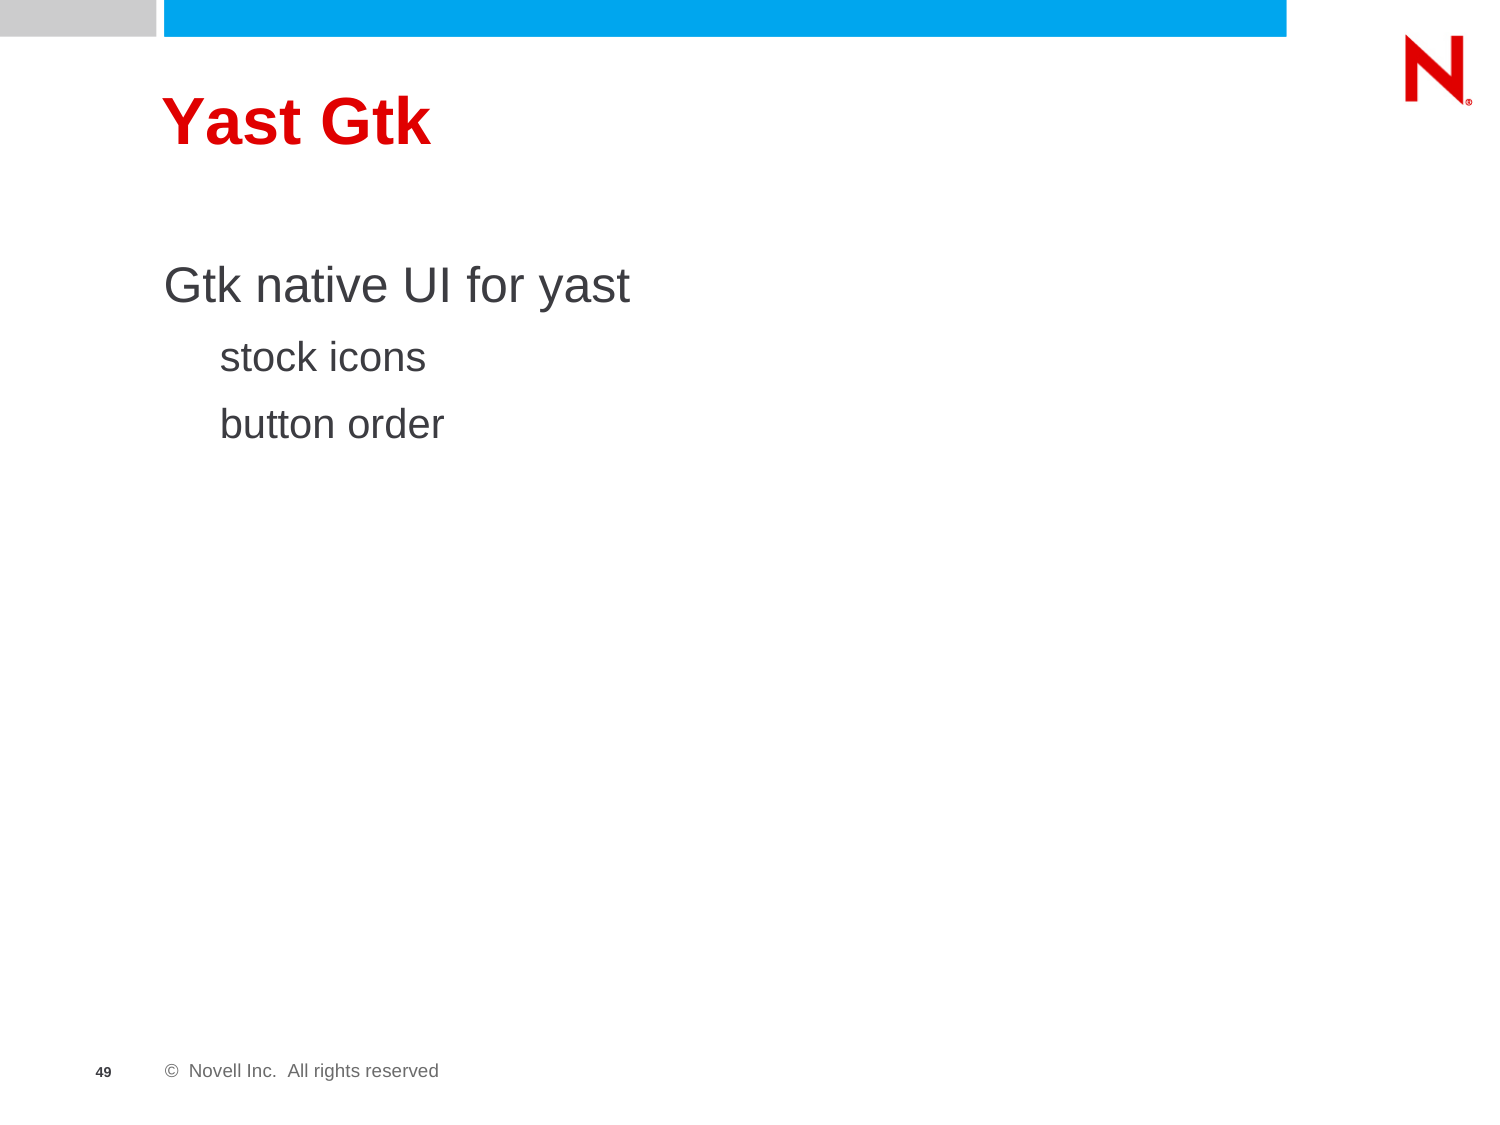

# Yast Gtk
Gtk native UI for yast
stock icons
button order